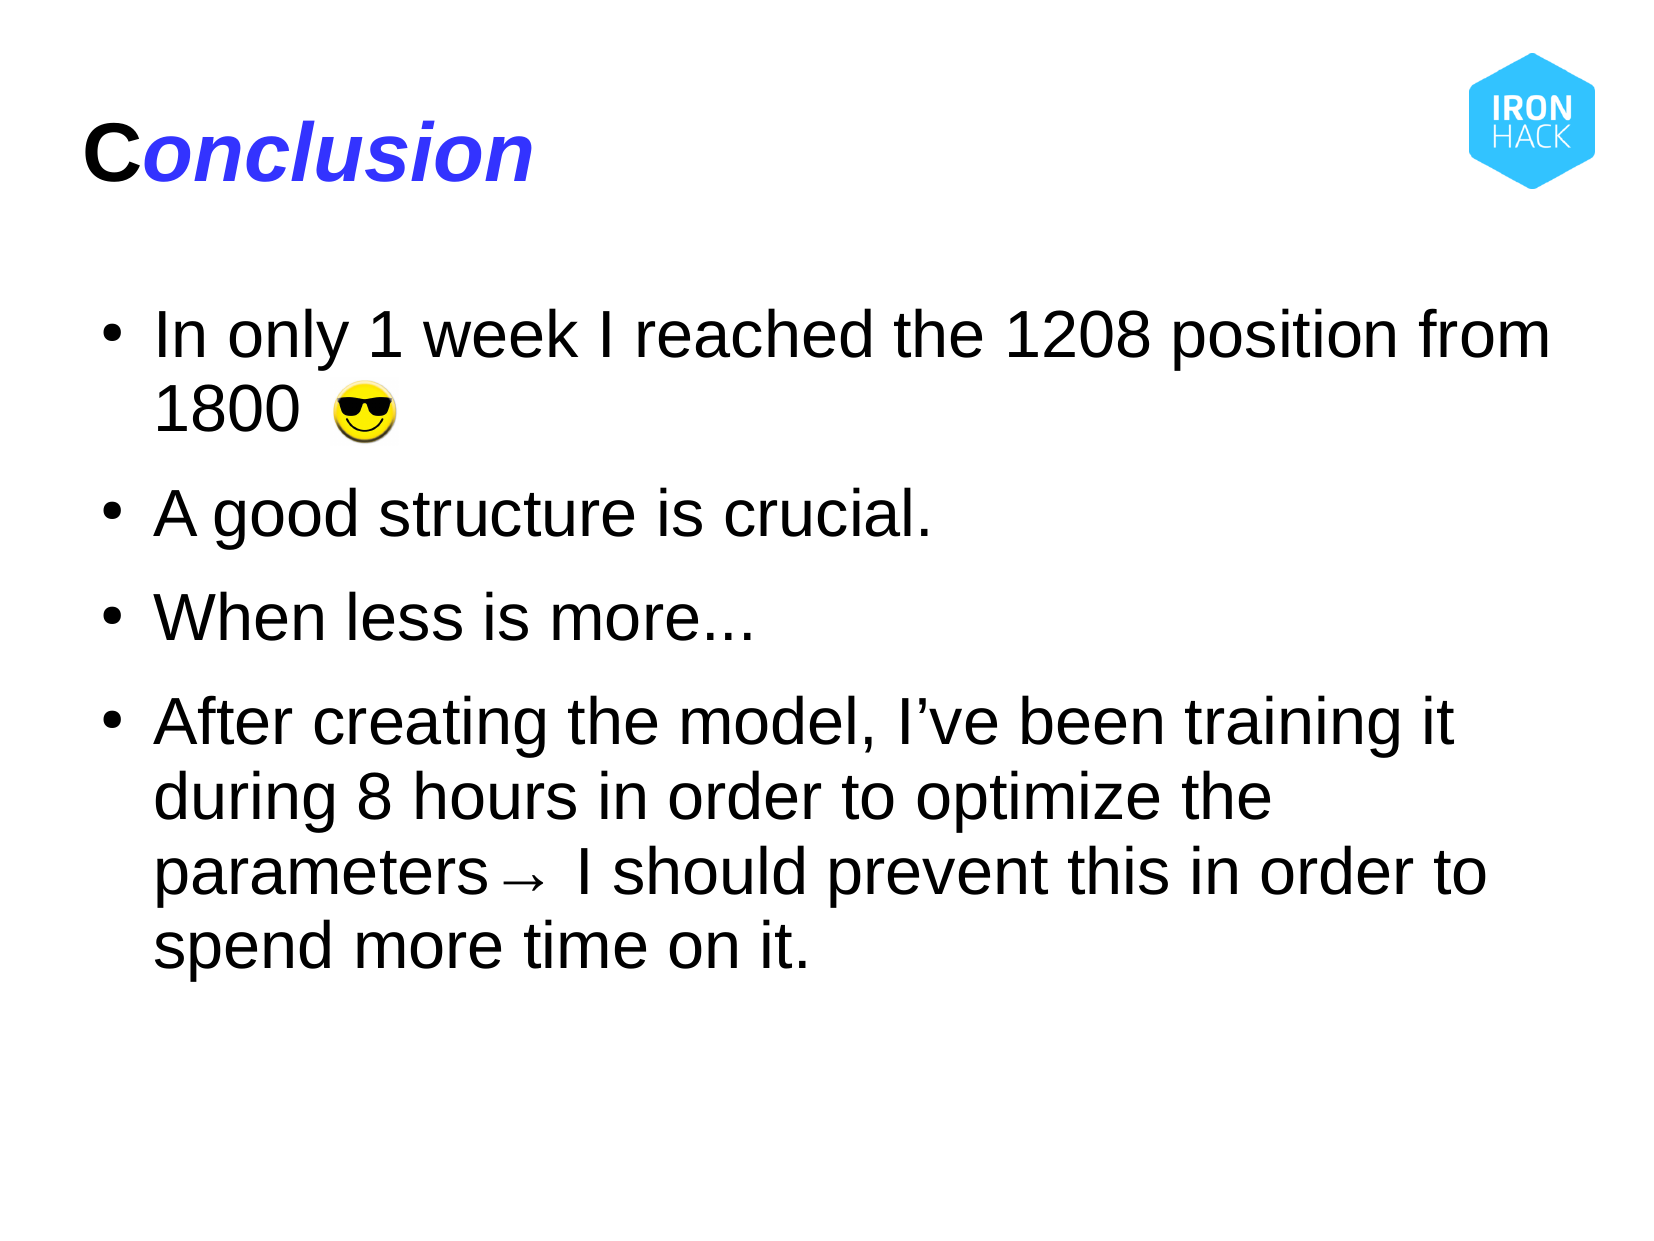

# Conclusion
In only 1 week I reached the 1208 position from 1800
A good structure is crucial.
When less is more...
After creating the model, I’ve been training it during 8 hours in order to optimize the parameters→ I should prevent this in order to spend more time on it.